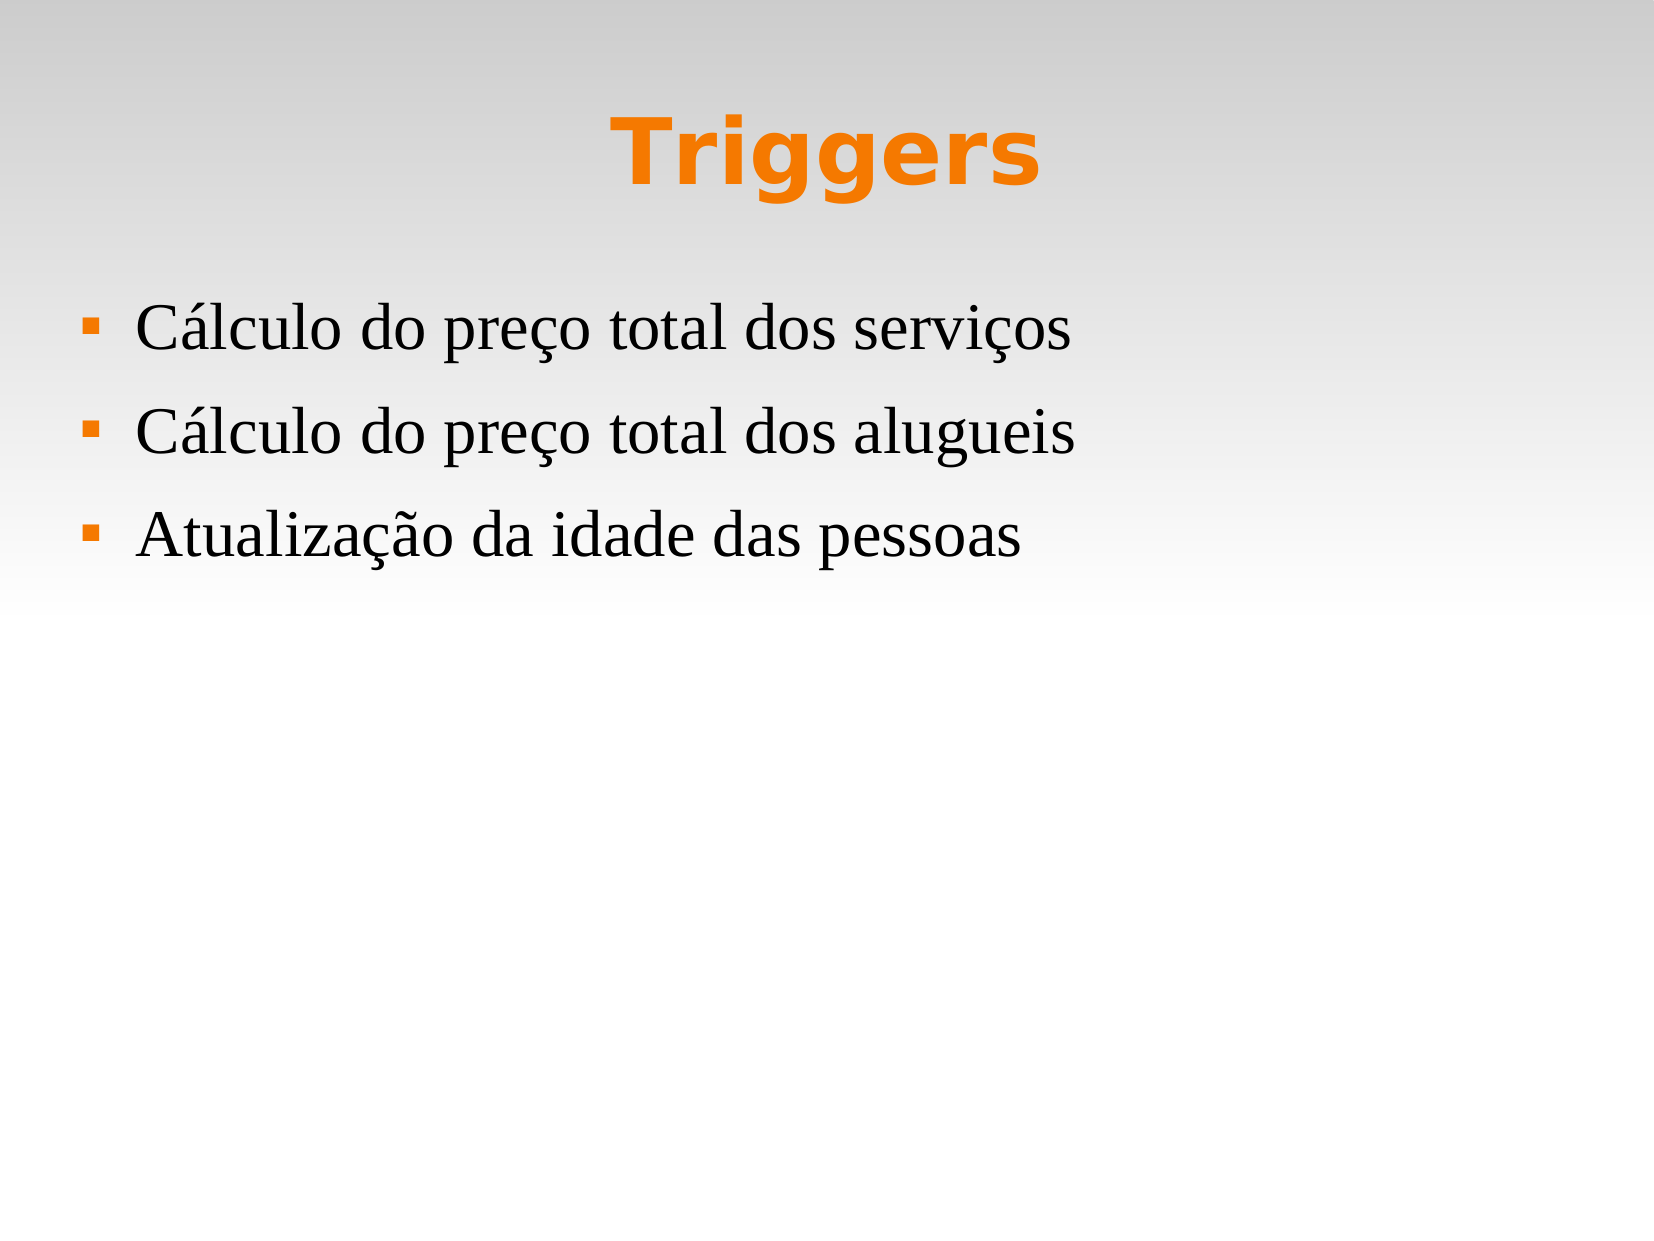

# Triggers
Cálculo do preço total dos serviços
Cálculo do preço total dos alugueis
Atualização da idade das pessoas